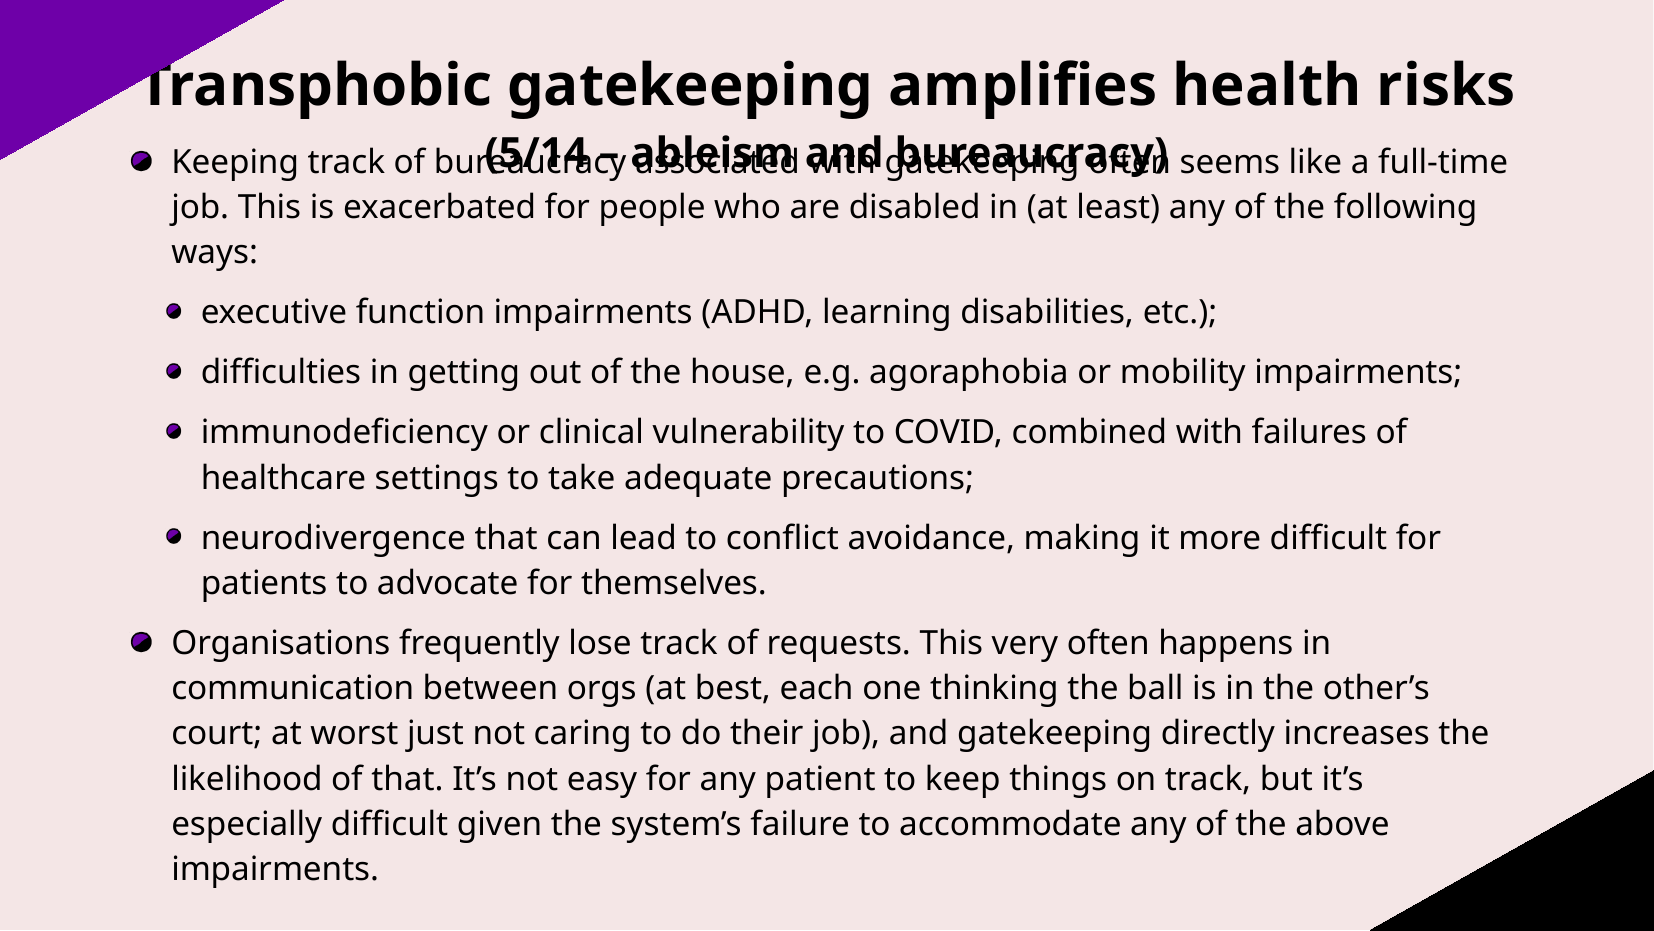

# Transphobic gatekeeping amplifies health risks (5/14 – ableism and bureaucracy)
Keeping track of bureaucracy associated with gatekeeping often seems like a full-time job. This is exacerbated for people who are disabled in (at least) any of the following ways:
executive function impairments (ADHD, learning disabilities, etc.);
difficulties in getting out of the house, e.g. agoraphobia or mobility impairments;
immunodeficiency or clinical vulnerability to COVID, combined with failures of healthcare settings to take adequate precautions;
neurodivergence that can lead to conflict avoidance, making it more difficult for patients to advocate for themselves.
Organisations frequently lose track of requests. This very often happens in communication between orgs (at best, each one thinking the ball is in the other’s court; at worst just not caring to do their job), and gatekeeping directly increases the likelihood of that. It’s not easy for any patient to keep things on track, but it’s especially difficult given the system’s failure to accommodate any of the above impairments.